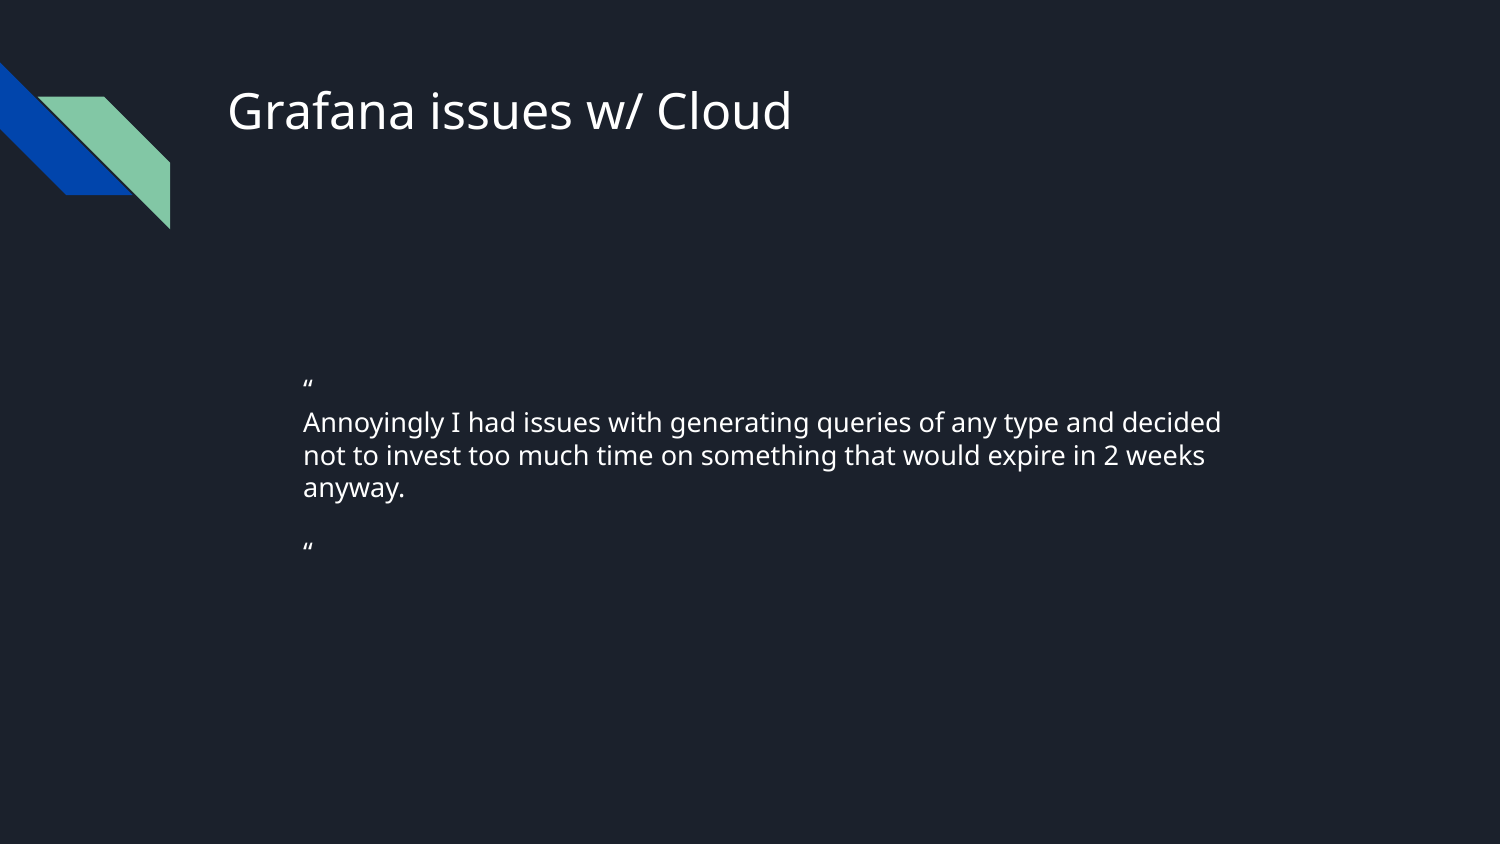

# Grafana issues w/ Cloud
“
Annoyingly I had issues with generating queries of any type and decided not to invest too much time on something that would expire in 2 weeks anyway.
“